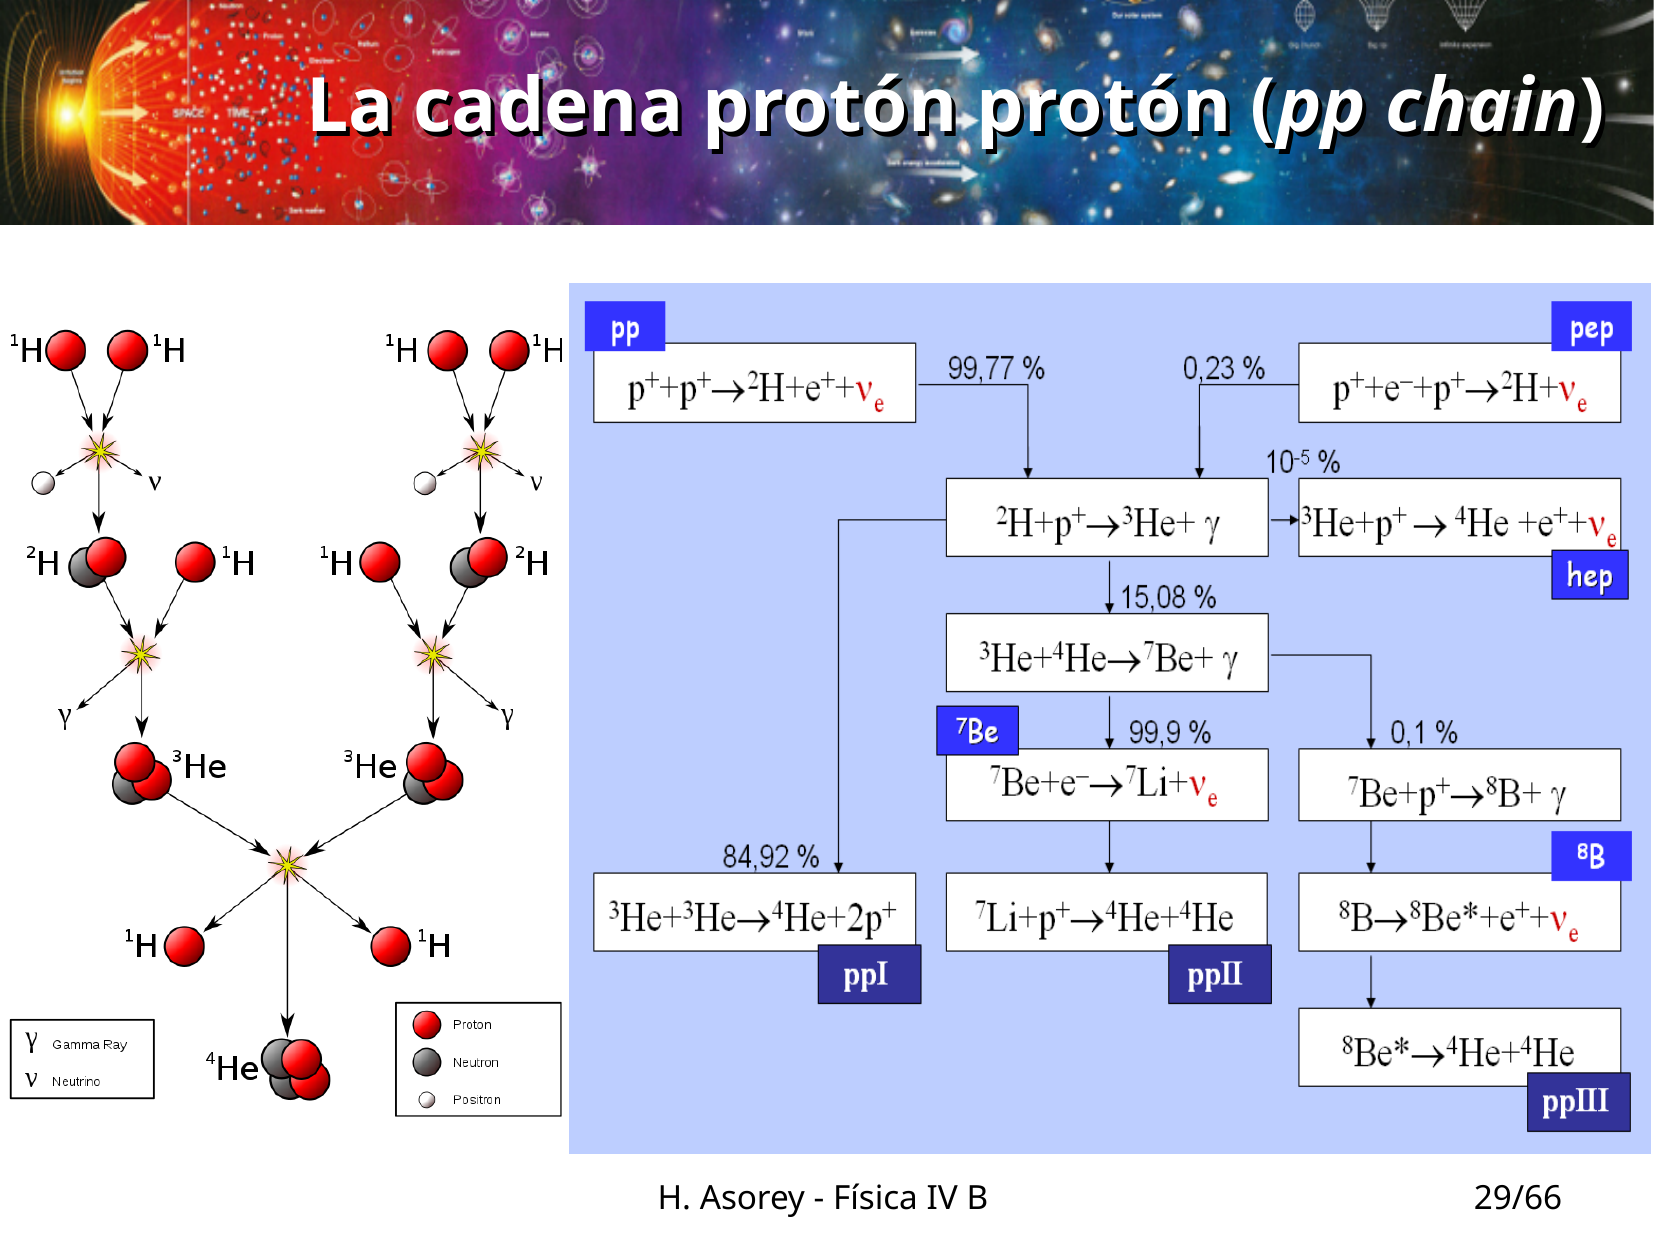

# La cadena protón protón (pp chain)
H. Asorey - Física IV B
29